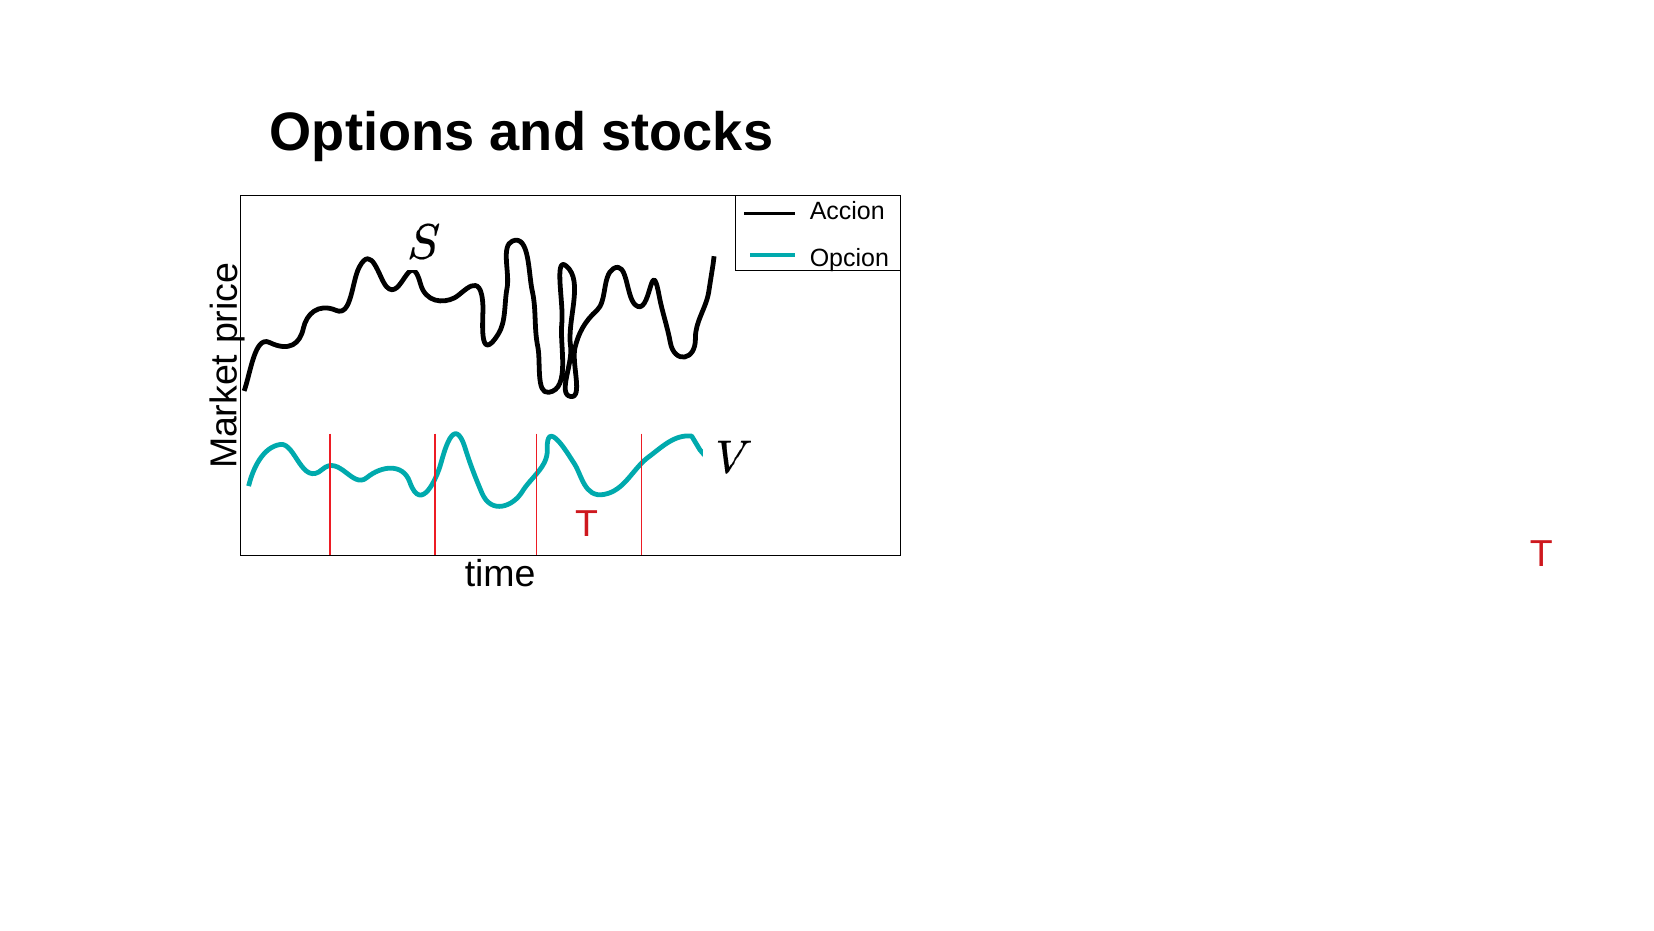

Options and stocks
Accion
Opcion
Market price
T
T
time